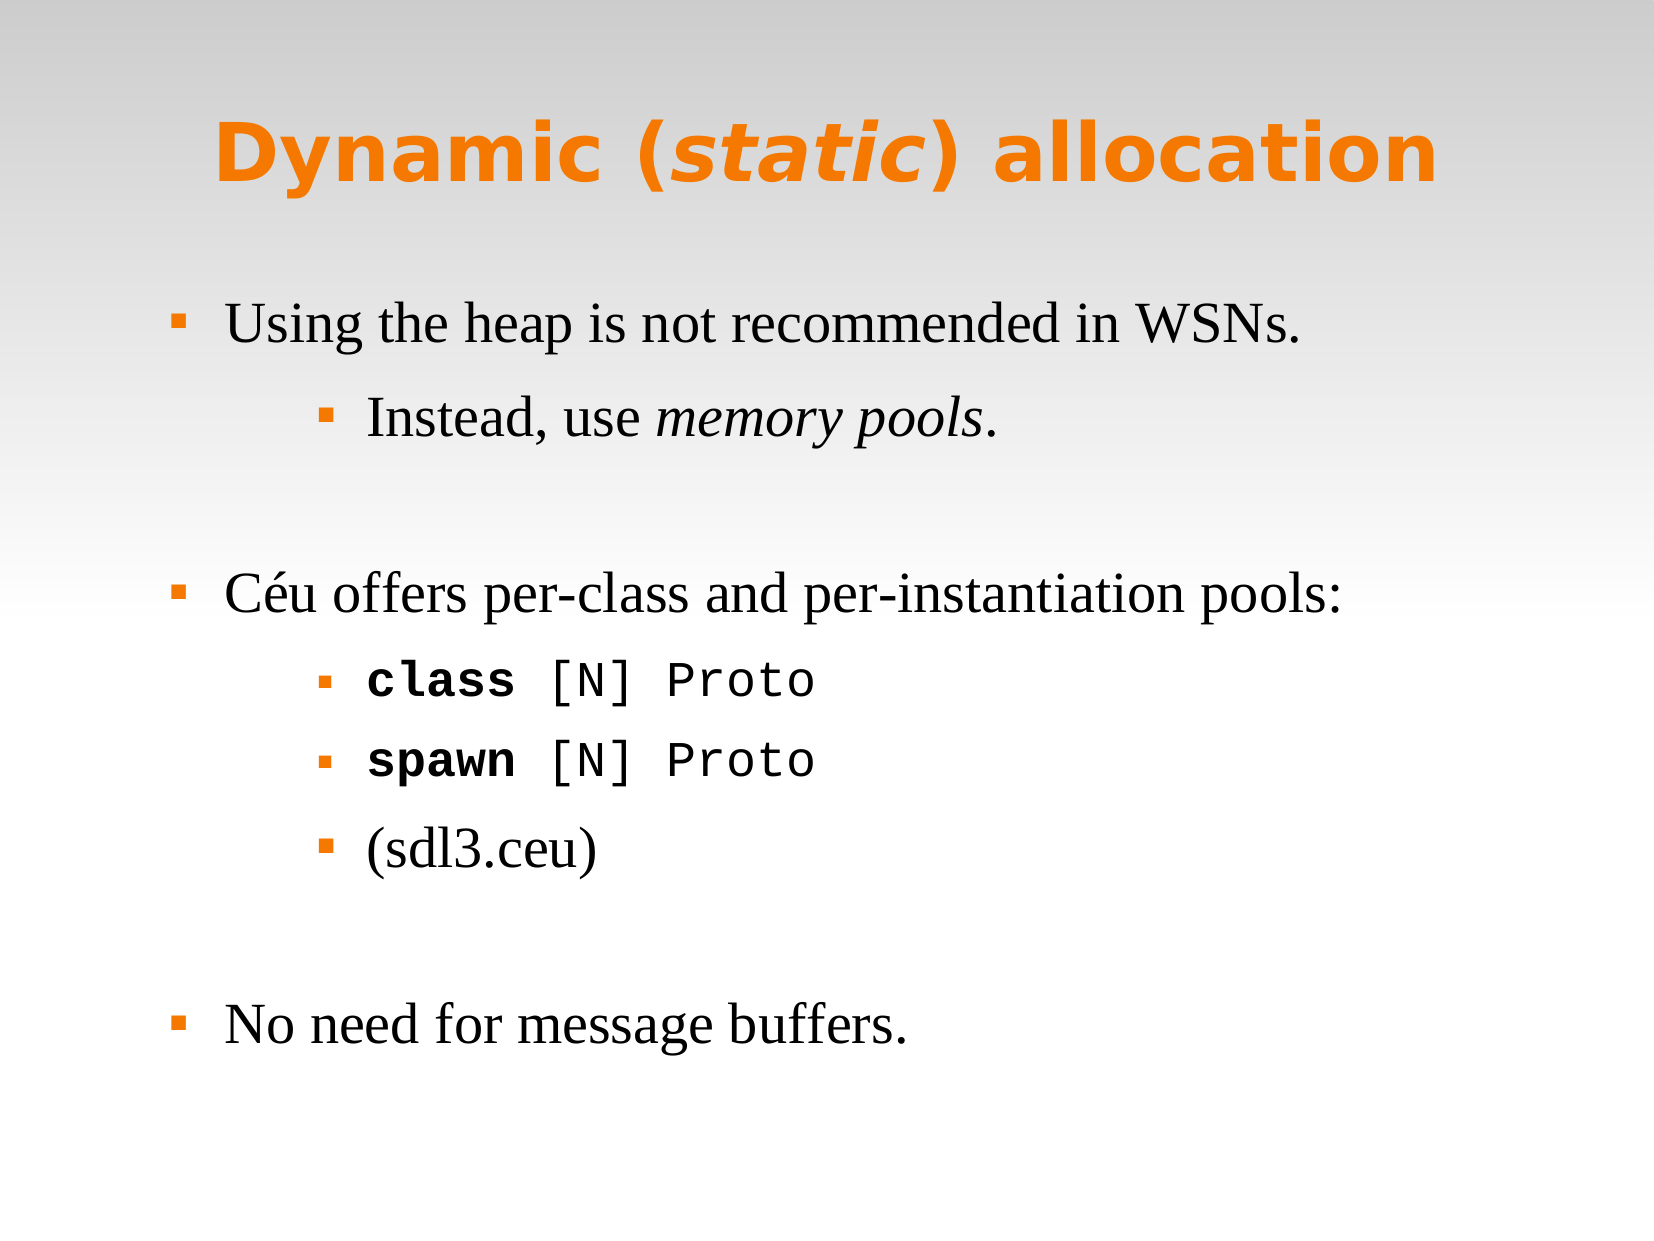

# Dynamic (static) allocation
Using the heap is not recommended in WSNs.
Instead, use memory pools.
Céu offers per-class and per-instantiation pools:
class [N] Proto
spawn [N] Proto
(sdl3.ceu)
No need for message buffers.